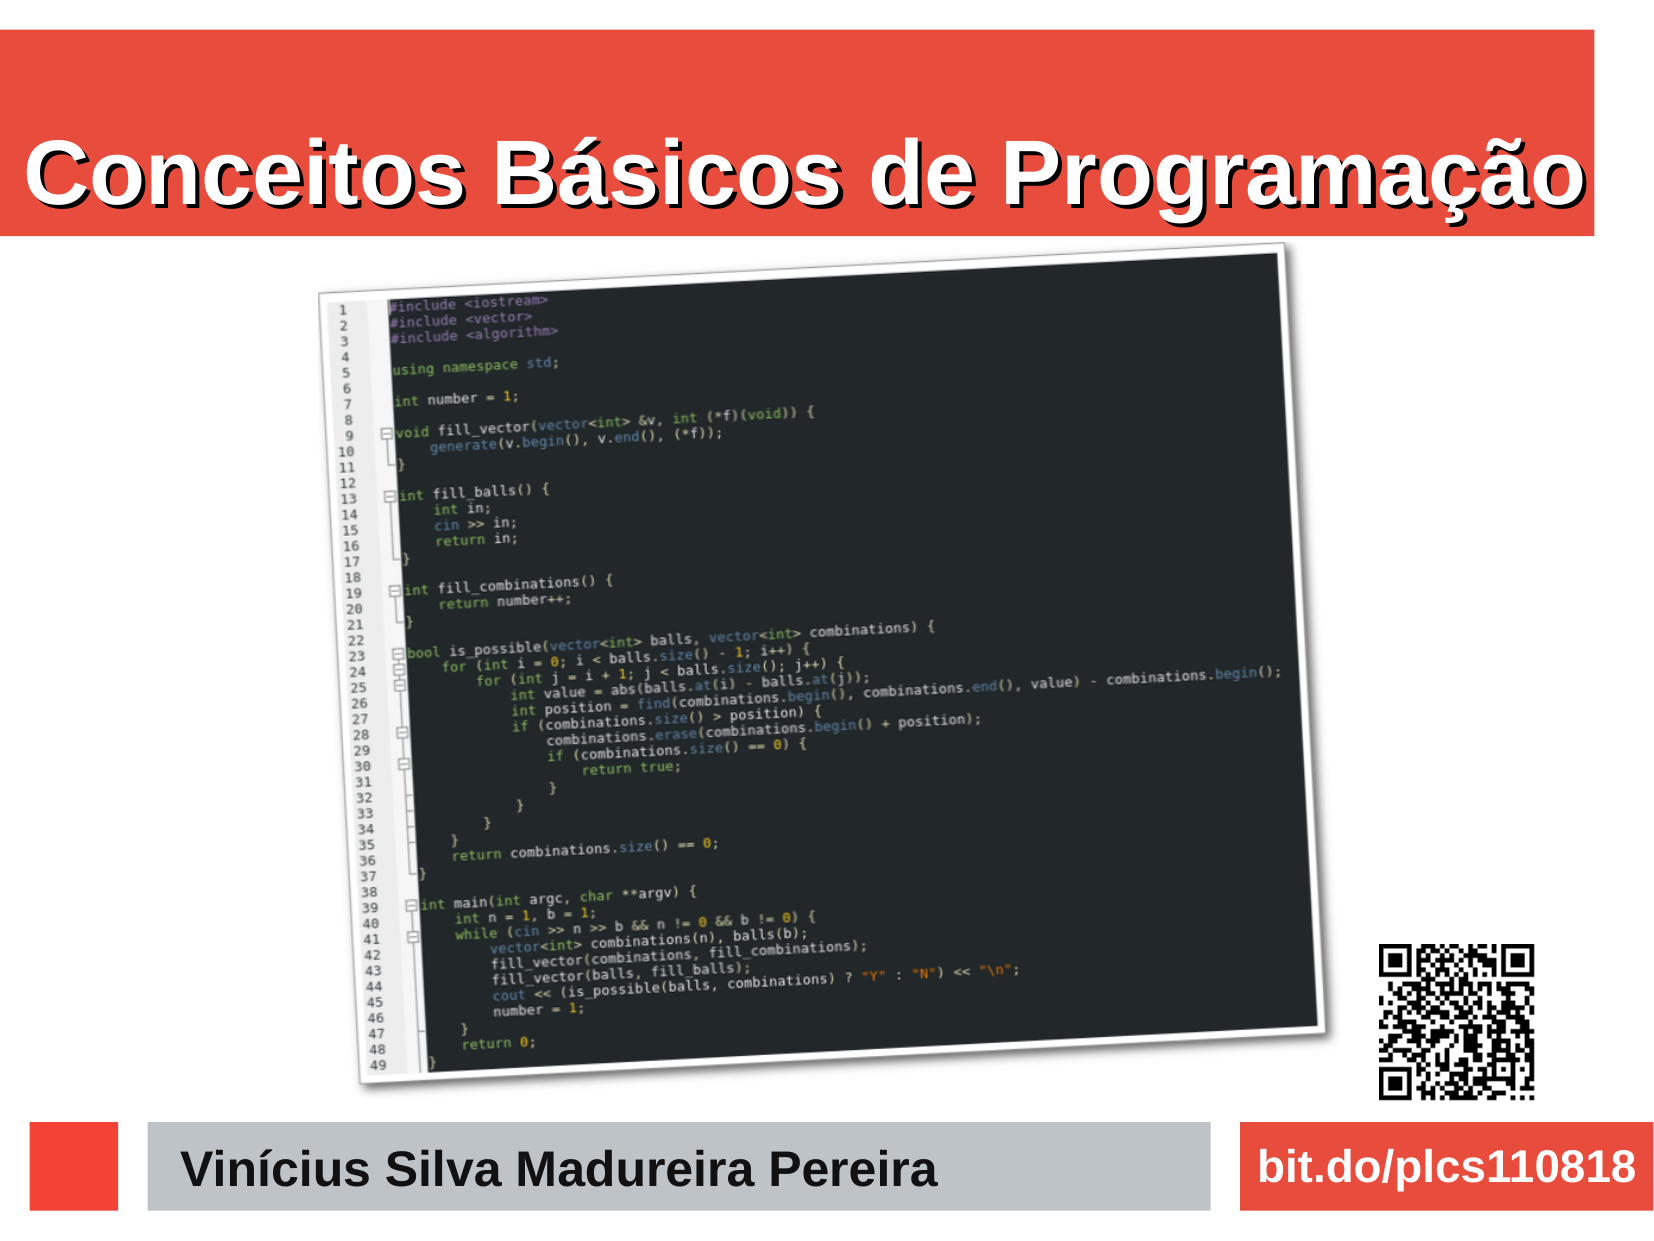

# Conceitos Básicos de Programação
Vinícius Silva Madureira Pereira
bit.do/plcs110818